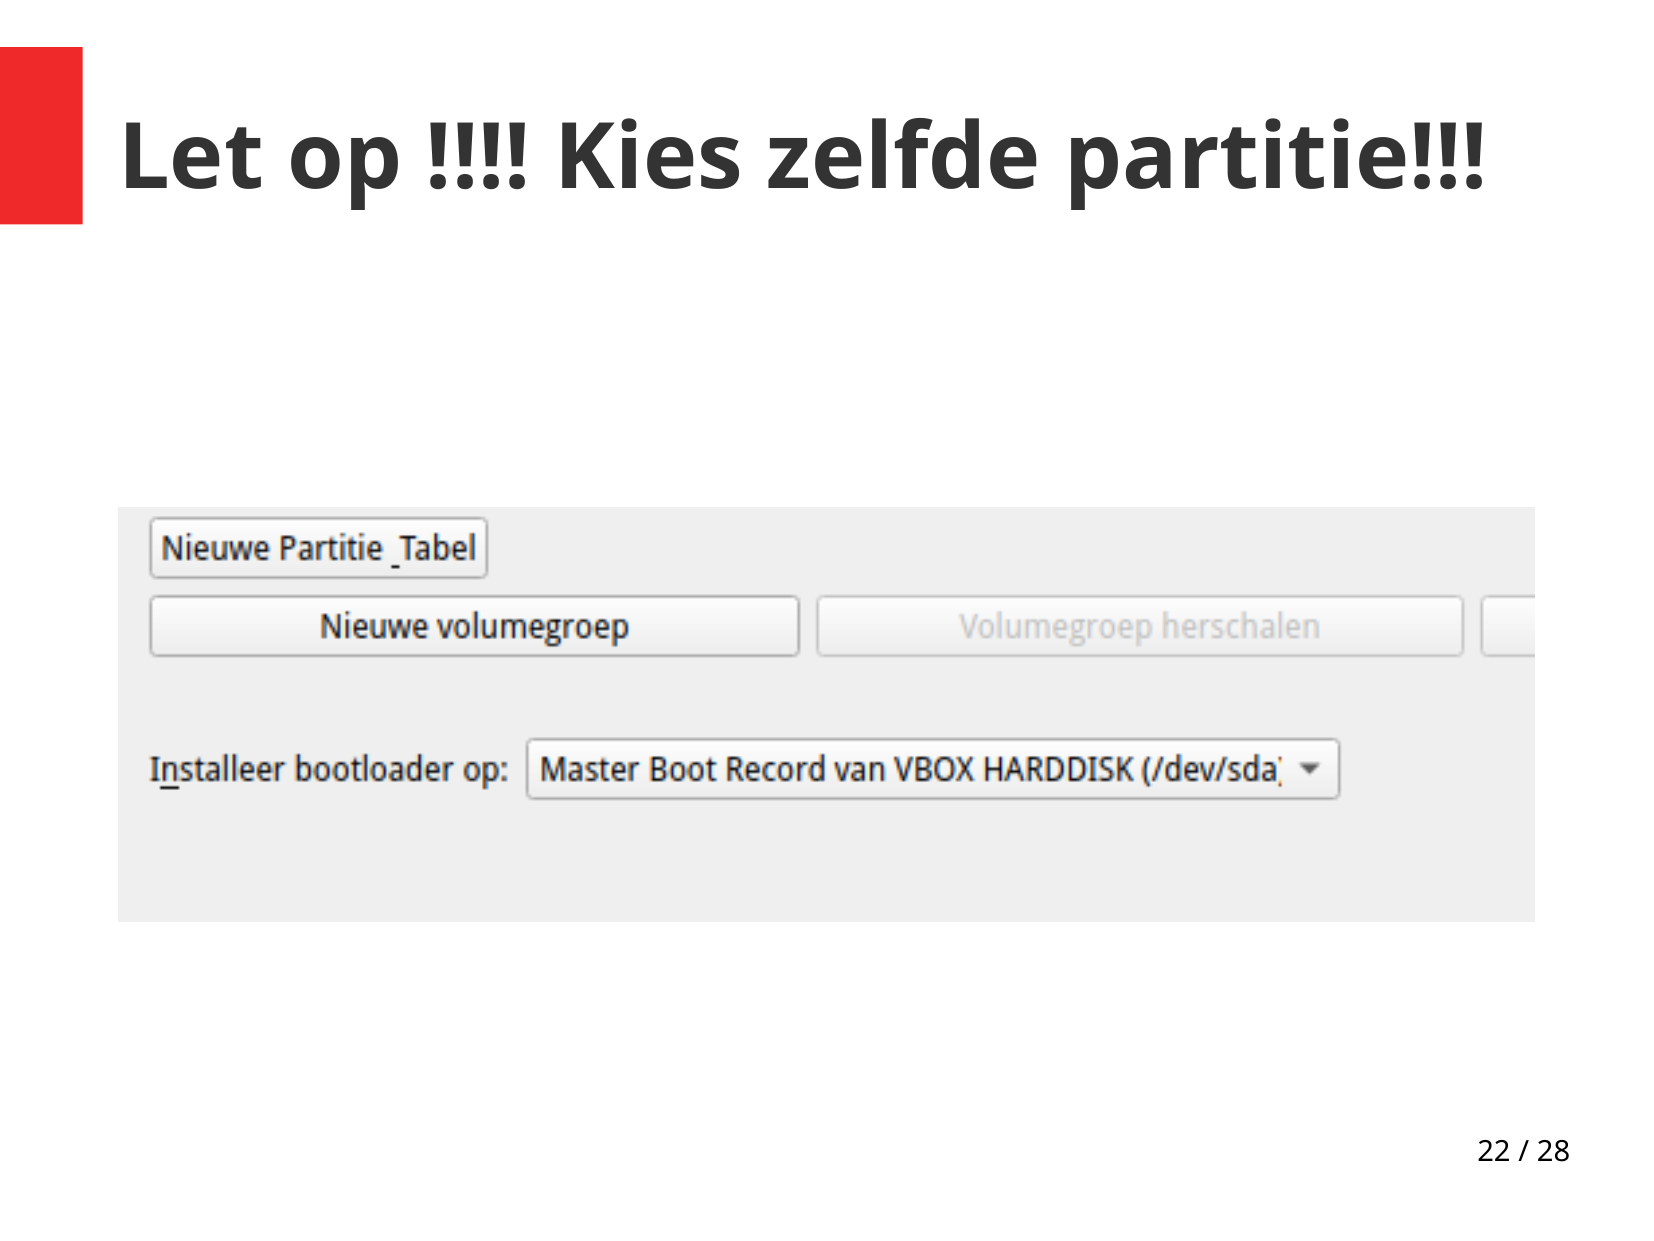

# Let op !!!! Kies zelfde partitie!!!
22